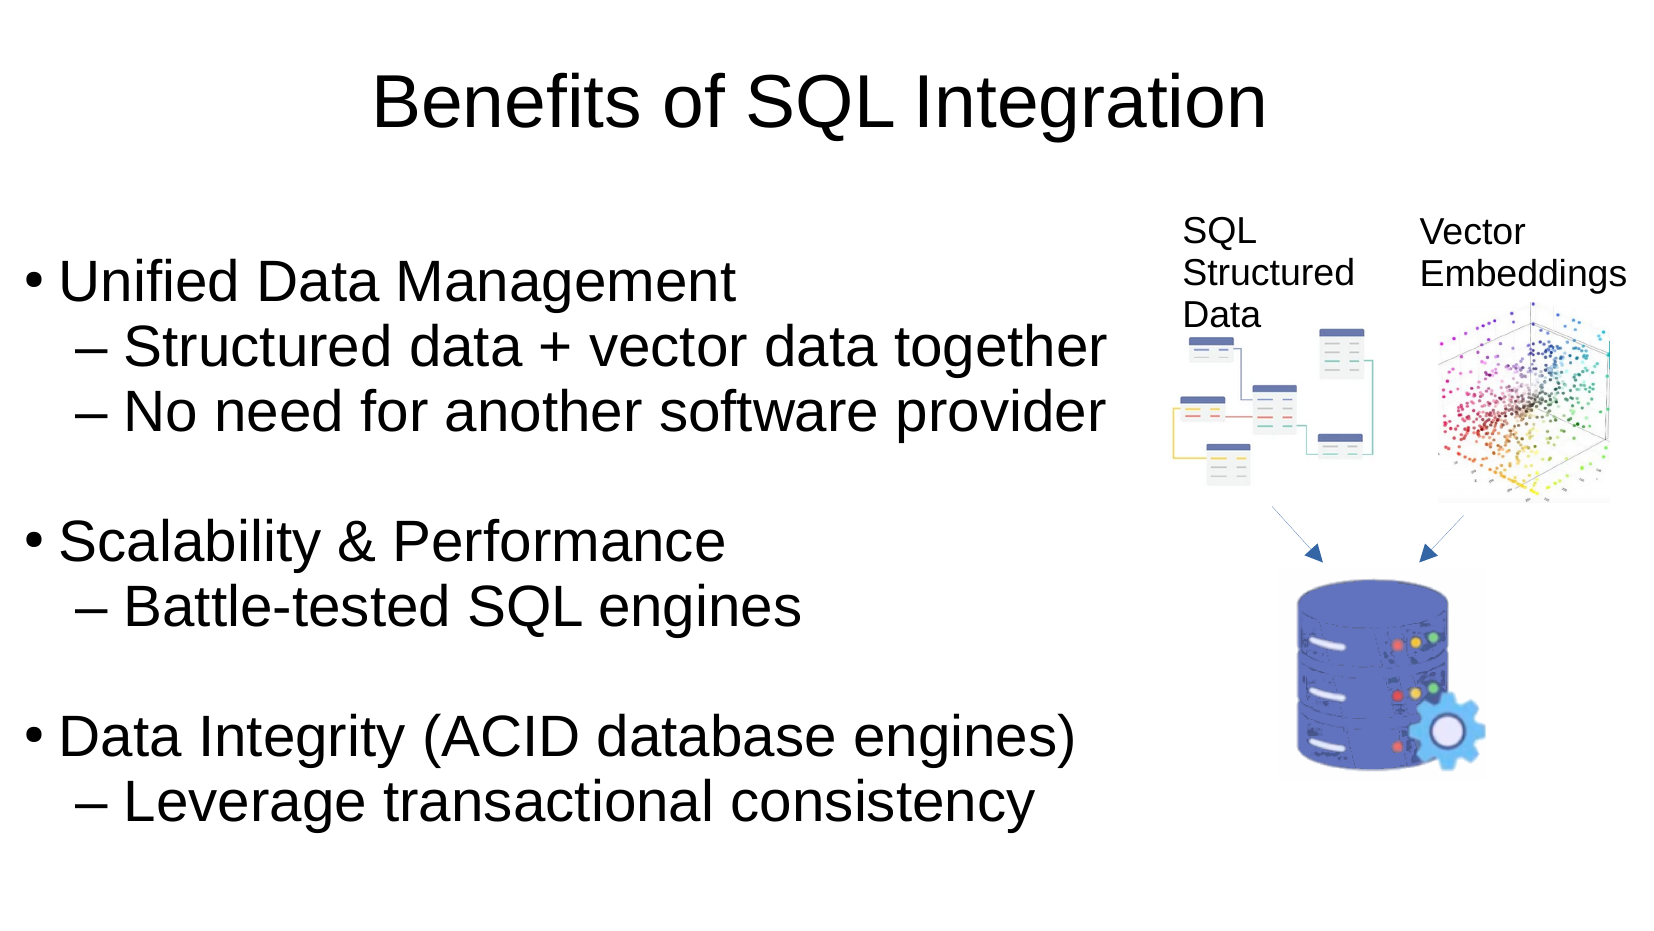

# Benefits of SQL Integration
Unified Data Management
 – Structured data + vector data together
 – No need for another software provider
Scalability & Performance
 – Battle-tested SQL engines
Data Integrity (ACID database engines)
 – Leverage transactional consistency
SQL Structured Data
Vector Embeddings